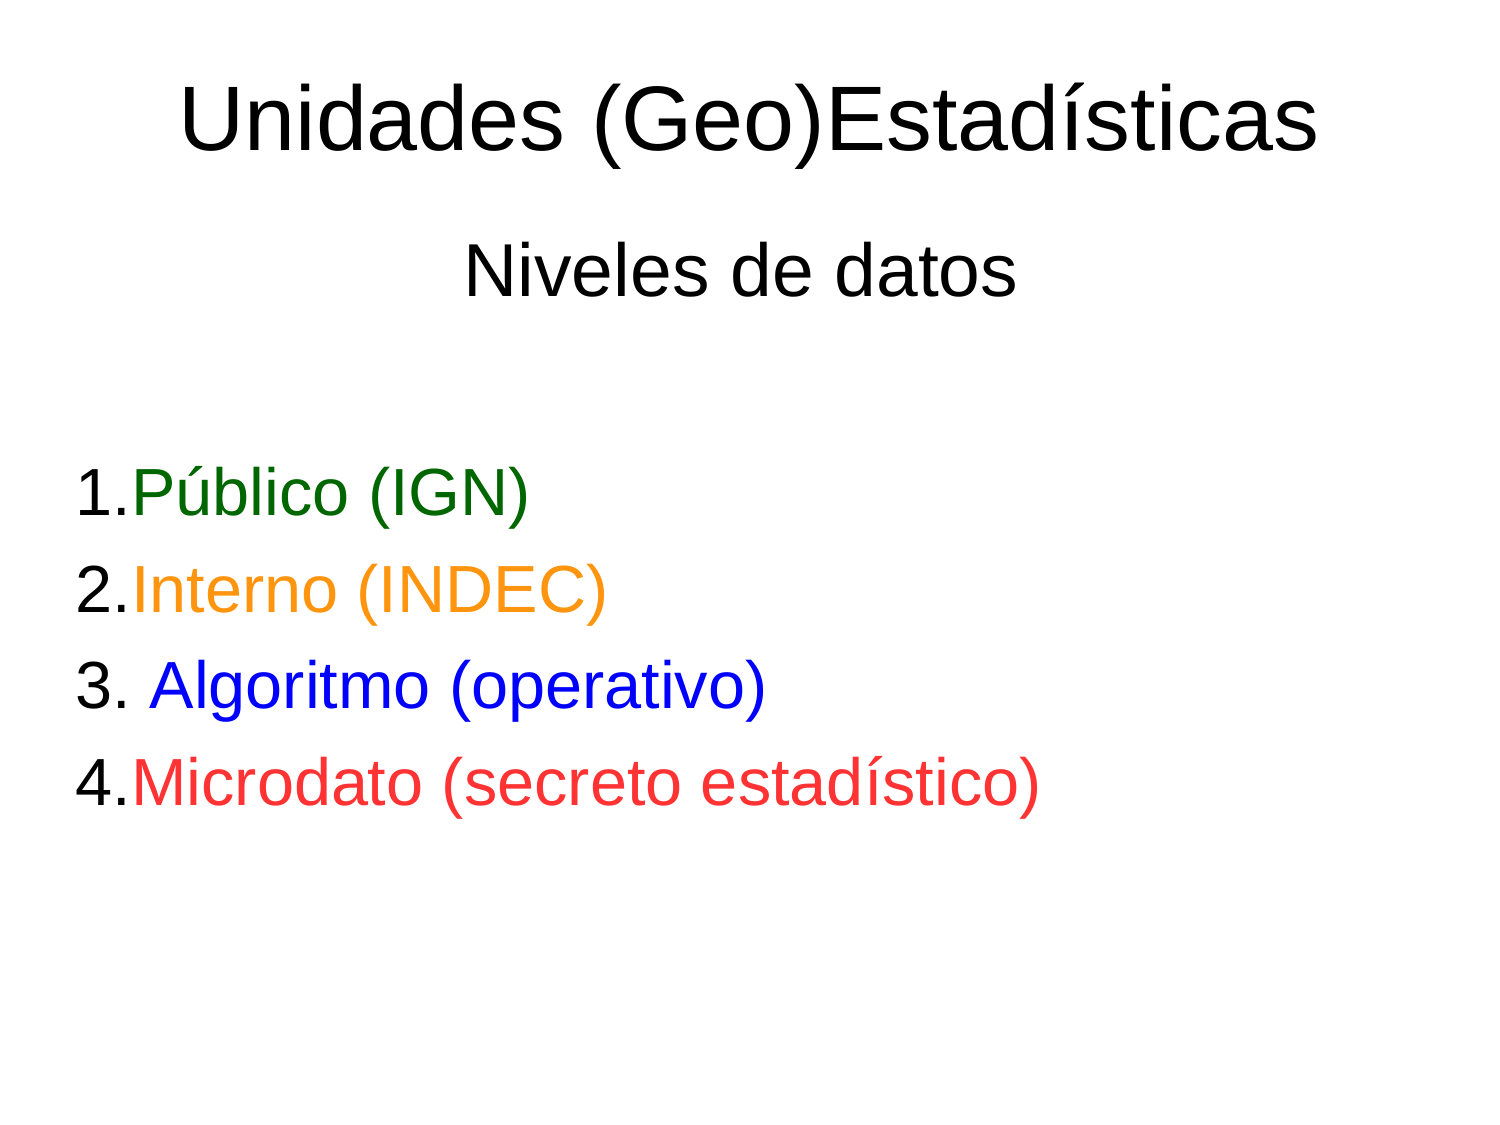

# Unidades (Geo)Estadísticas
Niveles de datos
Público (IGN)
Interno (INDEC)
 Algoritmo (operativo)
Microdato (secreto estadístico)